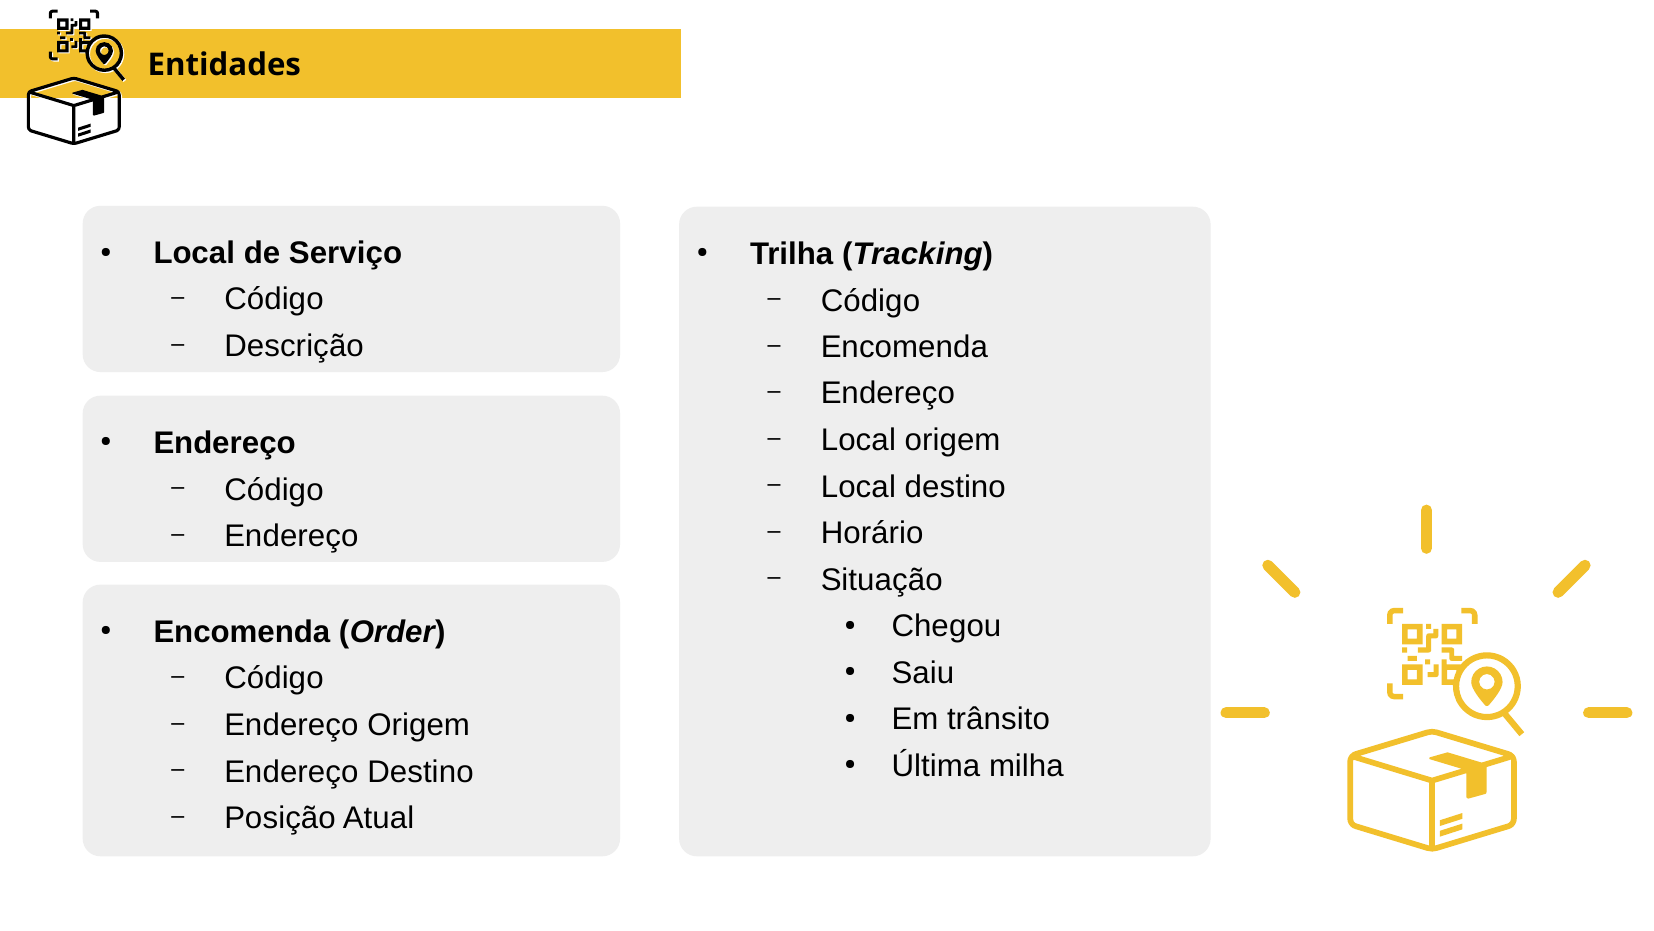

# Entidades
Local de Serviço
Código
Descrição
Trilha (Tracking)
Código
Encomenda
Endereço
Local origem
Local destino
Horário
Situação
Chegou
Saiu
Em trânsito
Última milha
Endereço
Código
Endereço
Encomenda (Order)
Código
Endereço Origem
Endereço Destino
Posição Atual